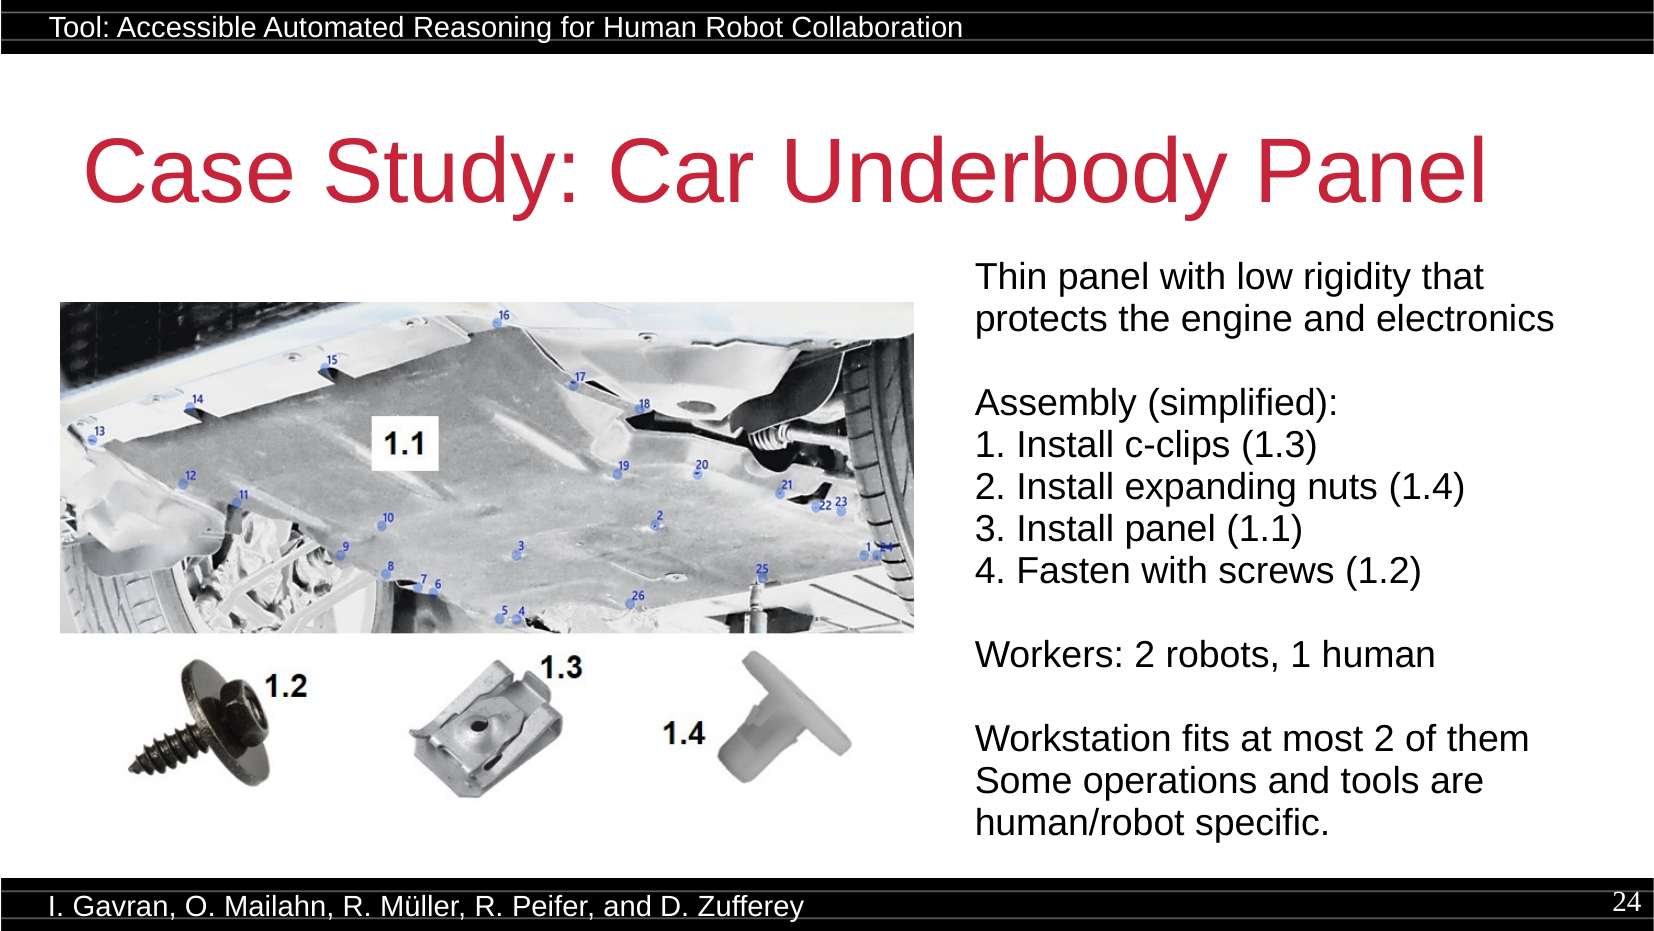

Tool: Accessible Automated Reasoning for Human Robot Collaboration
# Case Study: Car Underbody Panel
Thin panel with low rigidity that protects the engine and electronics
Assembly (simplified):
1. Install c-clips (1.3)
2. Install expanding nuts (1.4)
3. Install panel (1.1)
4. Fasten with screws (1.2)
Workers: 2 robots, 1 human
Workstation fits at most 2 of them
Some operations and tools are human/robot specific.
I. Gavran, O. Mailahn, R. Müller, R. Peifer, and D. Zufferey